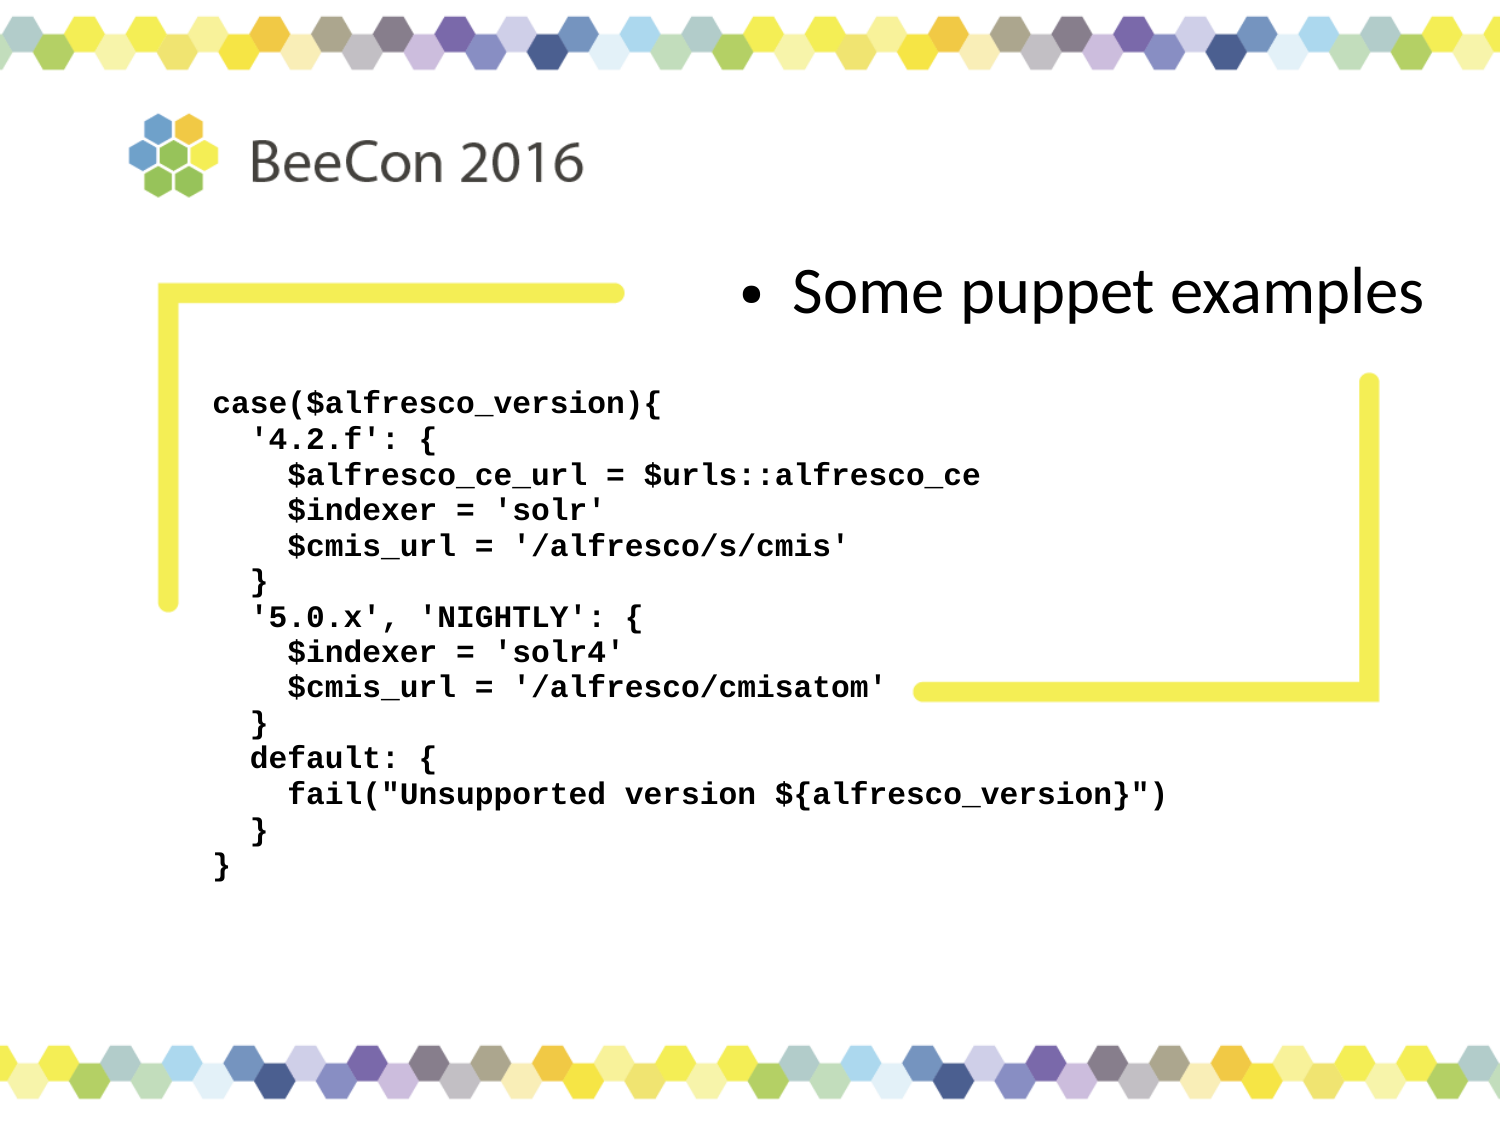

Some puppet examples
# case($alfresco_version){ '4.2.f': { $alfresco_ce_url = $urls::alfresco_ce $indexer = 'solr' $cmis_url = '/alfresco/s/cmis' } '5.0.x', 'NIGHTLY': { $indexer = 'solr4' $cmis_url = '/alfresco/cmisatom' } default: { fail("Unsupported version ${alfresco_version}") } }